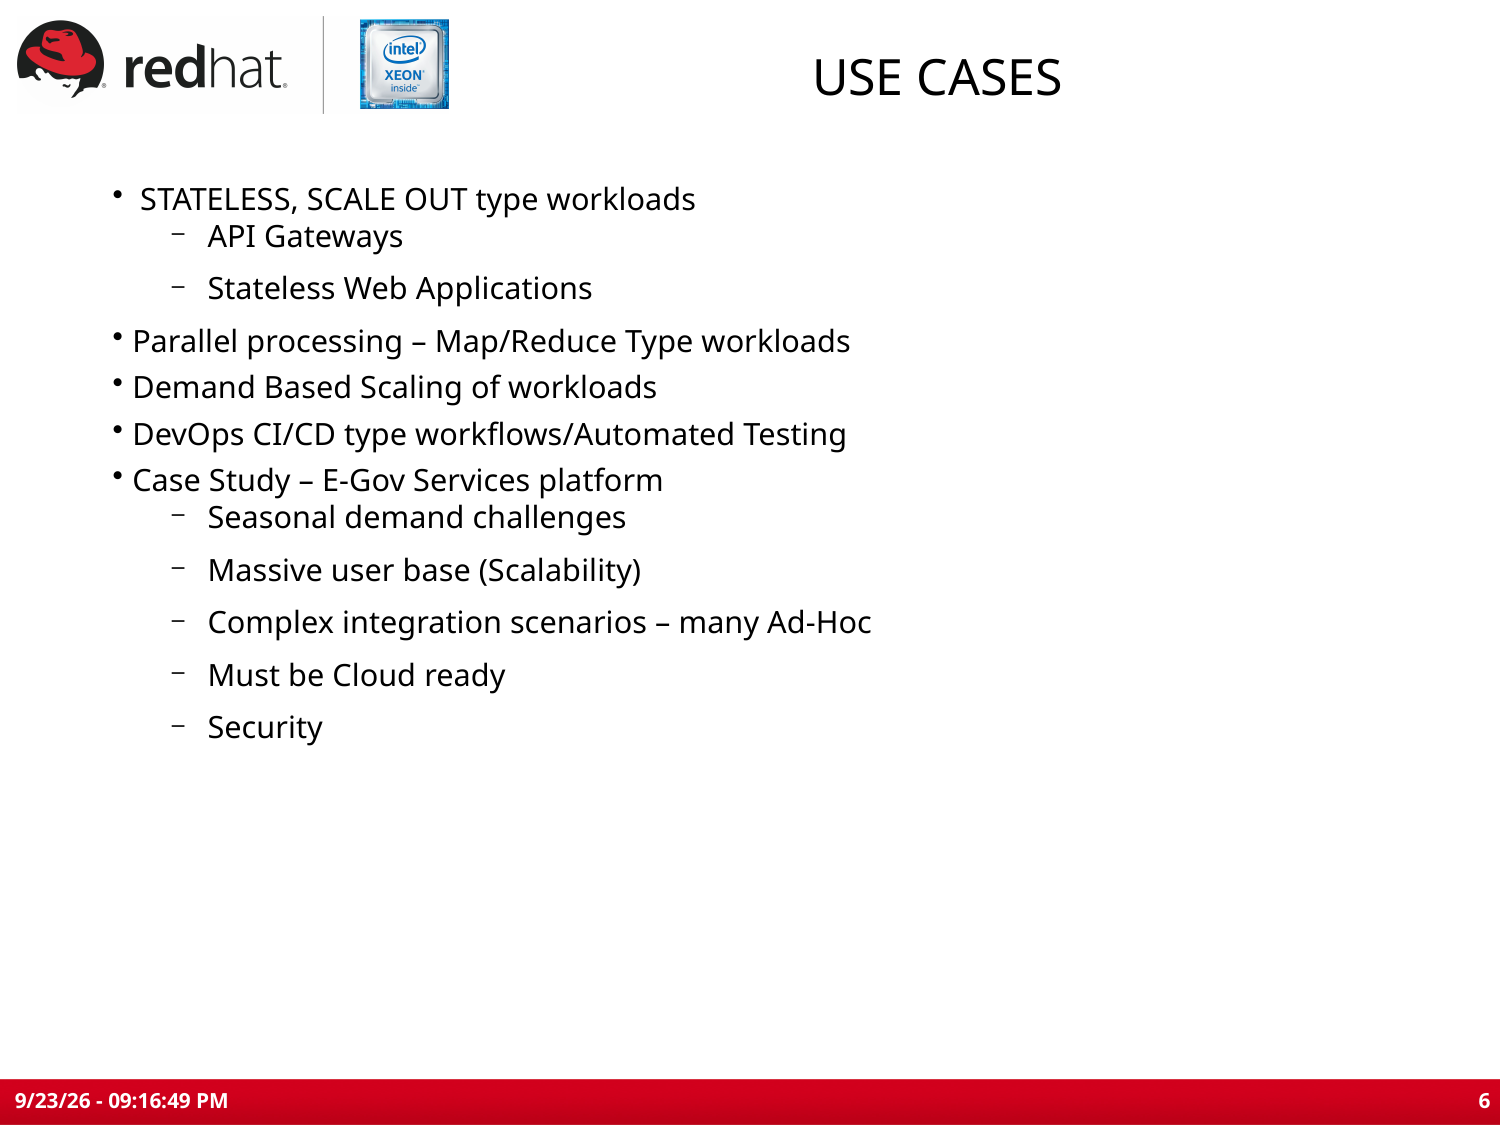

# USE CASES
 STATELESS, SCALE OUT type workloads
API Gateways
Stateless Web Applications
Parallel processing – Map/Reduce Type workloads
Demand Based Scaling of workloads
DevOps CI/CD type workflows/Automated Testing
Case Study – E-Gov Services platform
Seasonal demand challenges
Massive user base (Scalability)
Complex integration scenarios – many Ad-Hoc
Must be Cloud ready
Security